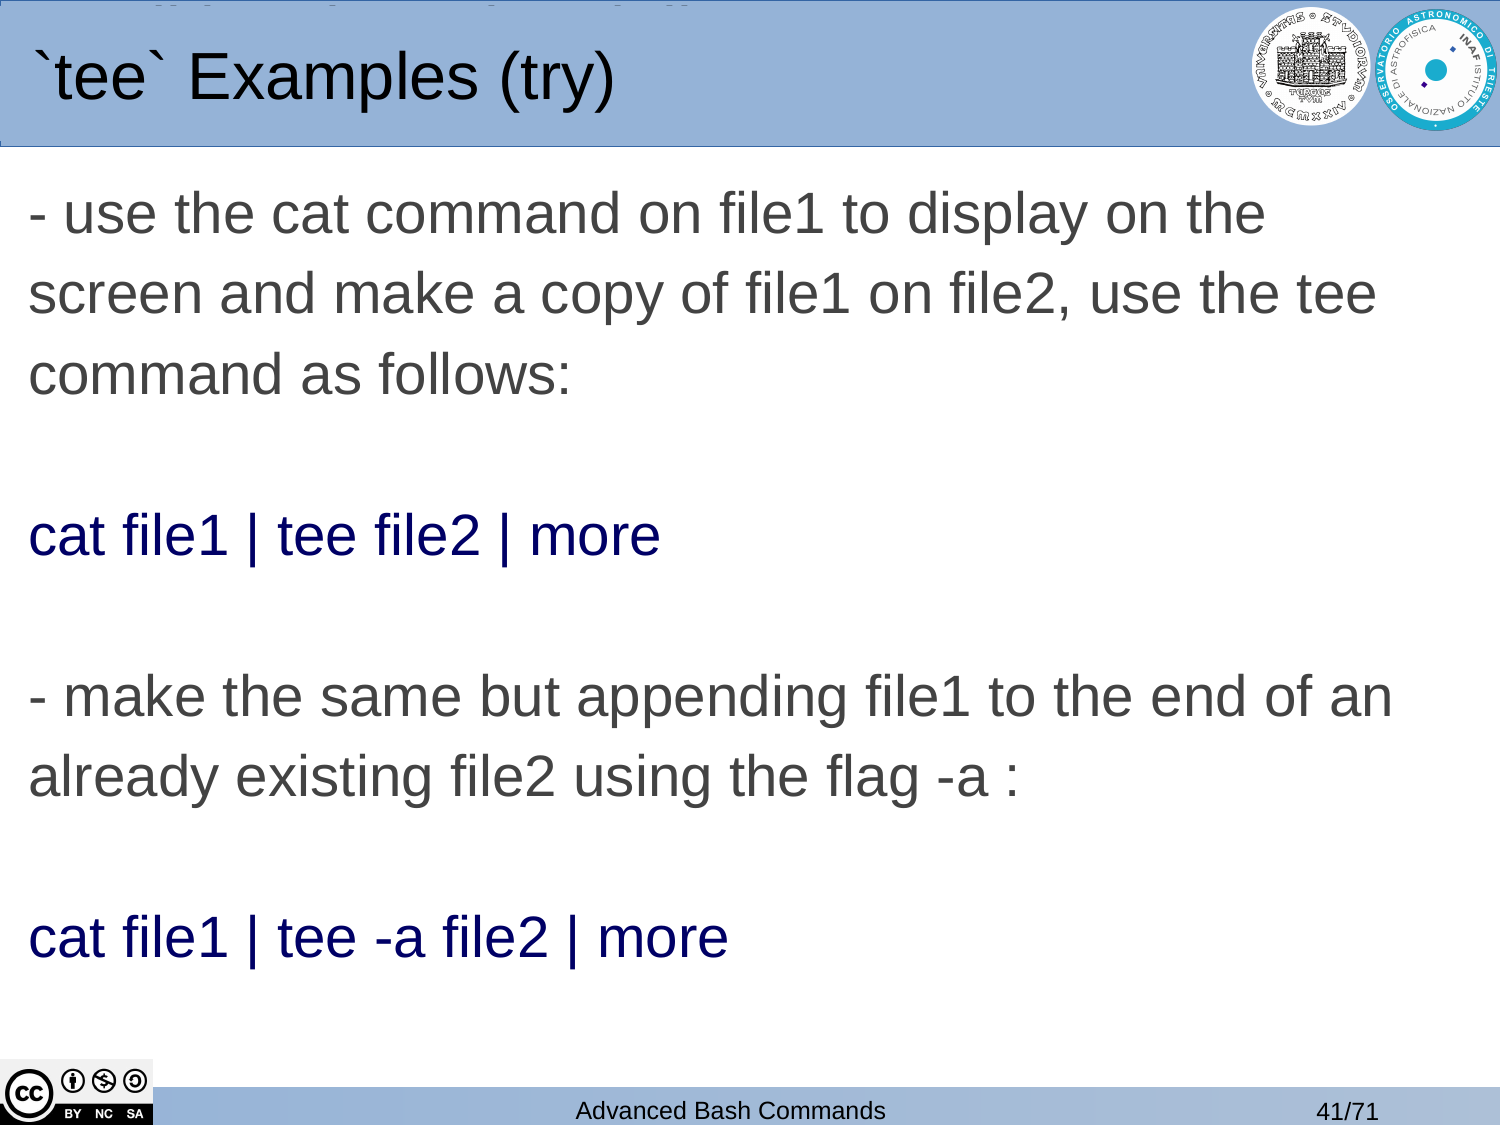

# Traditional service delivery
`tee` Examples (try)
- use the cat command on file1 to display on the screen and make a copy of file1 on file2, use the tee command as follows:
cat file1 | tee file2 | more
- make the same but appending file1 to the end of an already existing file2 using the flag -a :
cat file1 | tee -a file2 | more